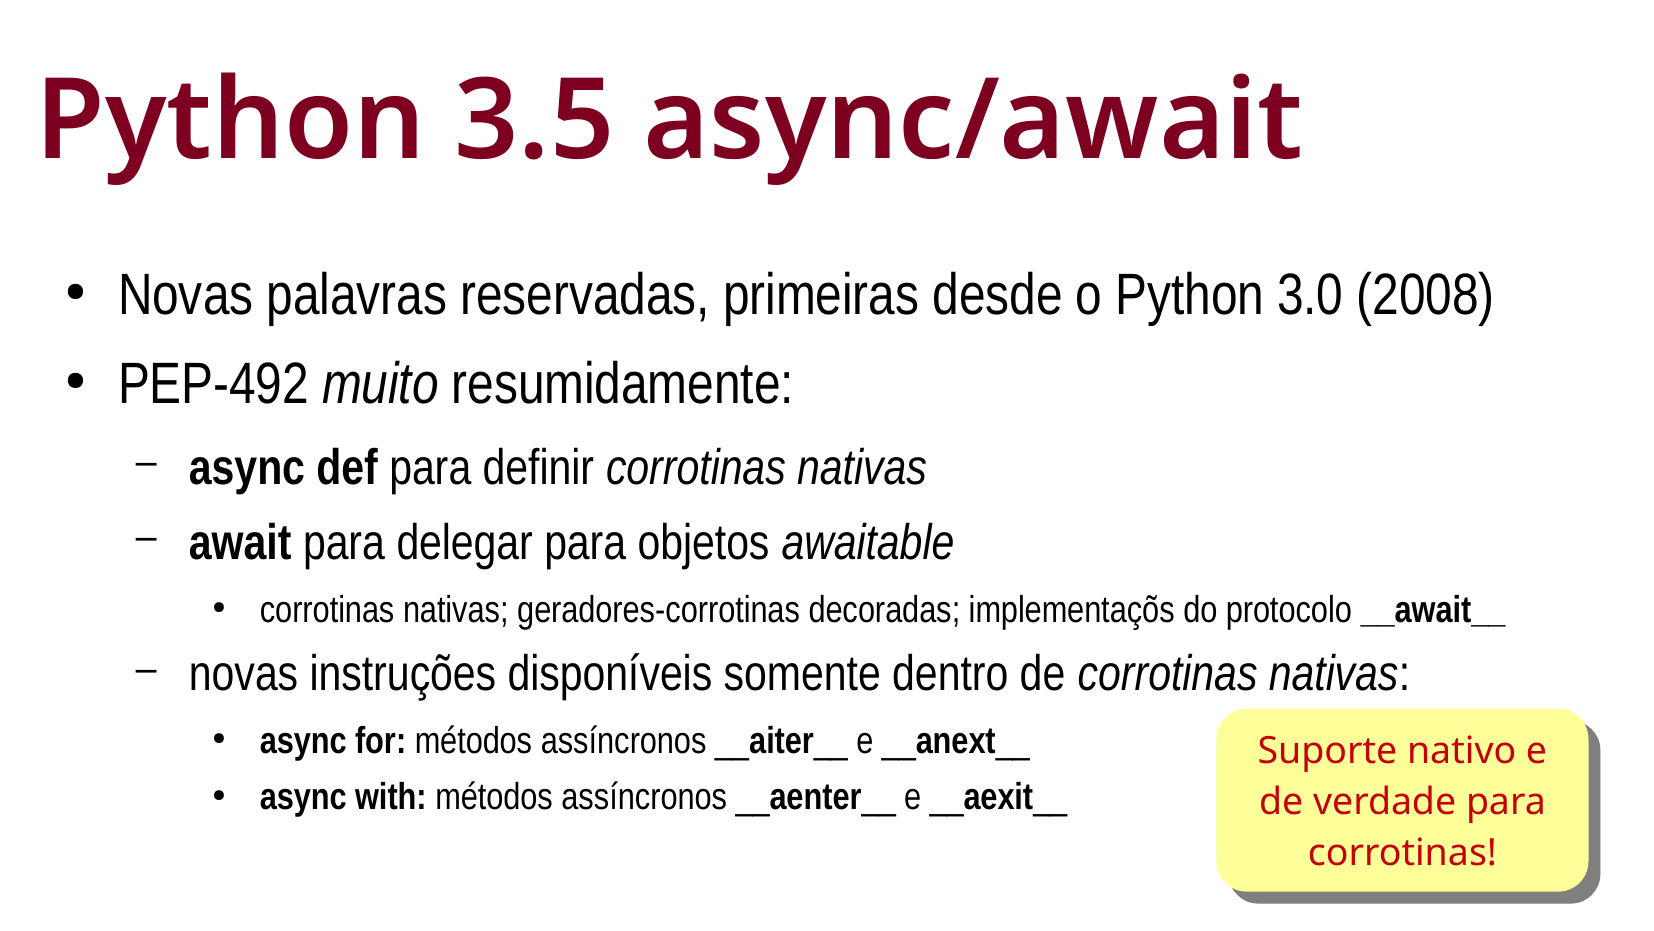

# Python 3.5 async/await
Novas palavras reservadas, primeiras desde o Python 3.0 (2008)
PEP-492 muito resumidamente:
async def para definir corrotinas nativas
await para delegar para objetos awaitable
corrotinas nativas; geradores-corrotinas decoradas; implementaçõs do protocolo __await__
novas instruções disponíveis somente dentro de corrotinas nativas:
async for: métodos assíncronos __aiter__ e __anext__
async with: métodos assíncronos __aenter__ e __aexit__
Suporte nativo e de verdade para corrotinas!